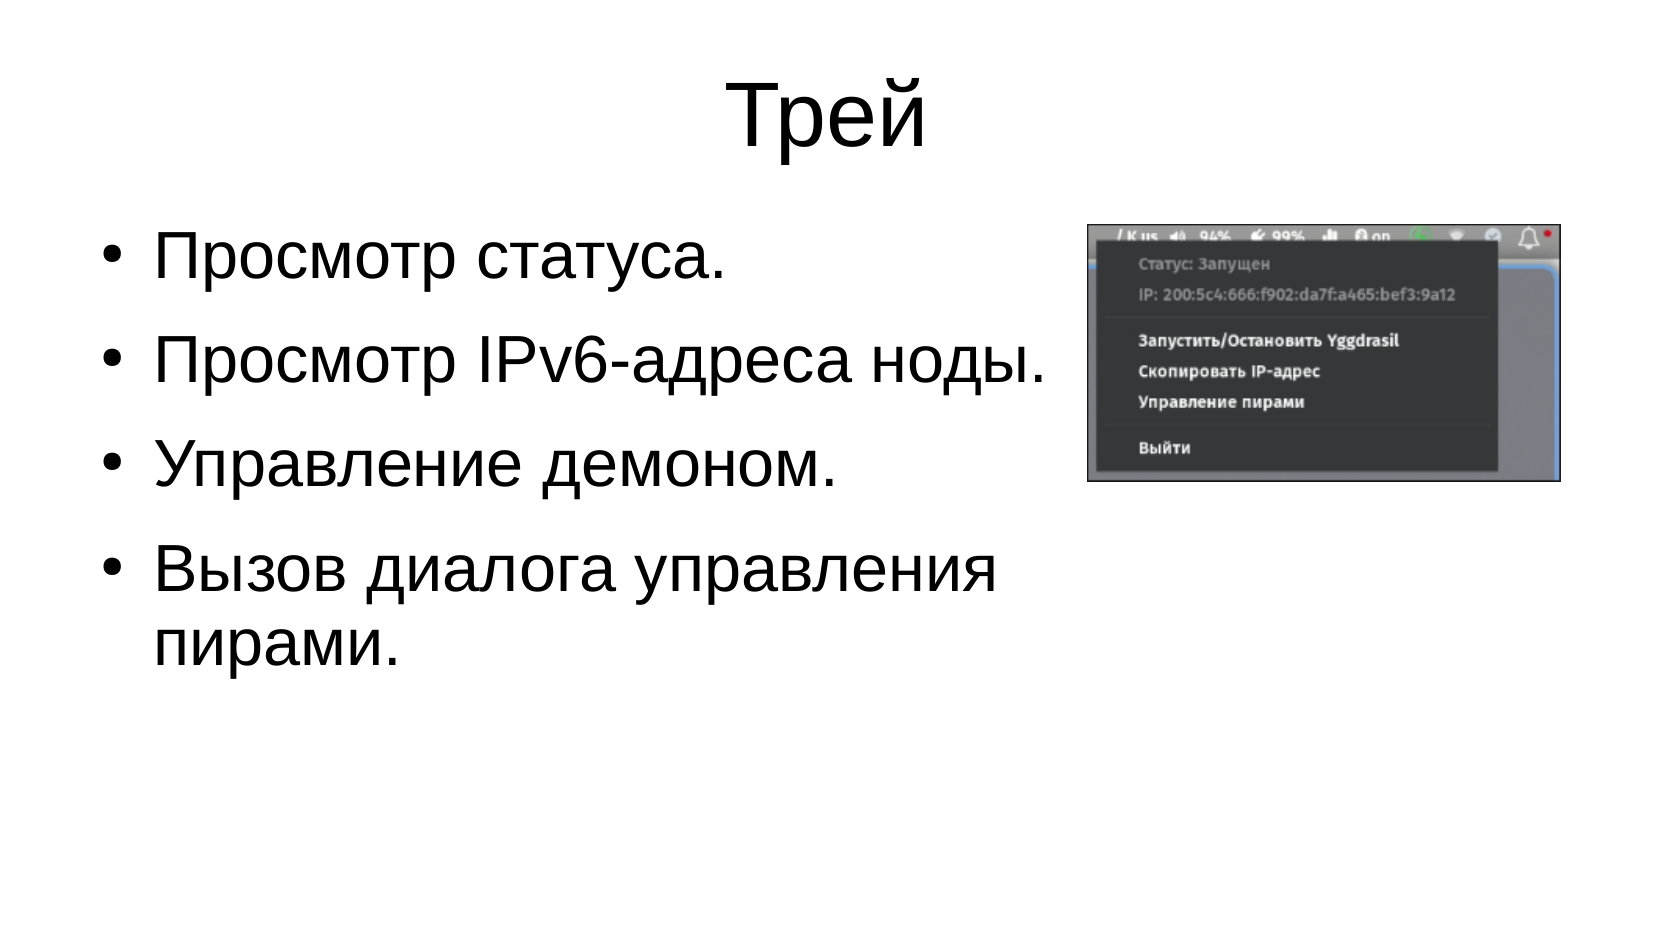

# Трей
Просмотр статуса.
Просмотр IPv6-адреса ноды.
Управление демоном.
Вызов диалога управления пирами.